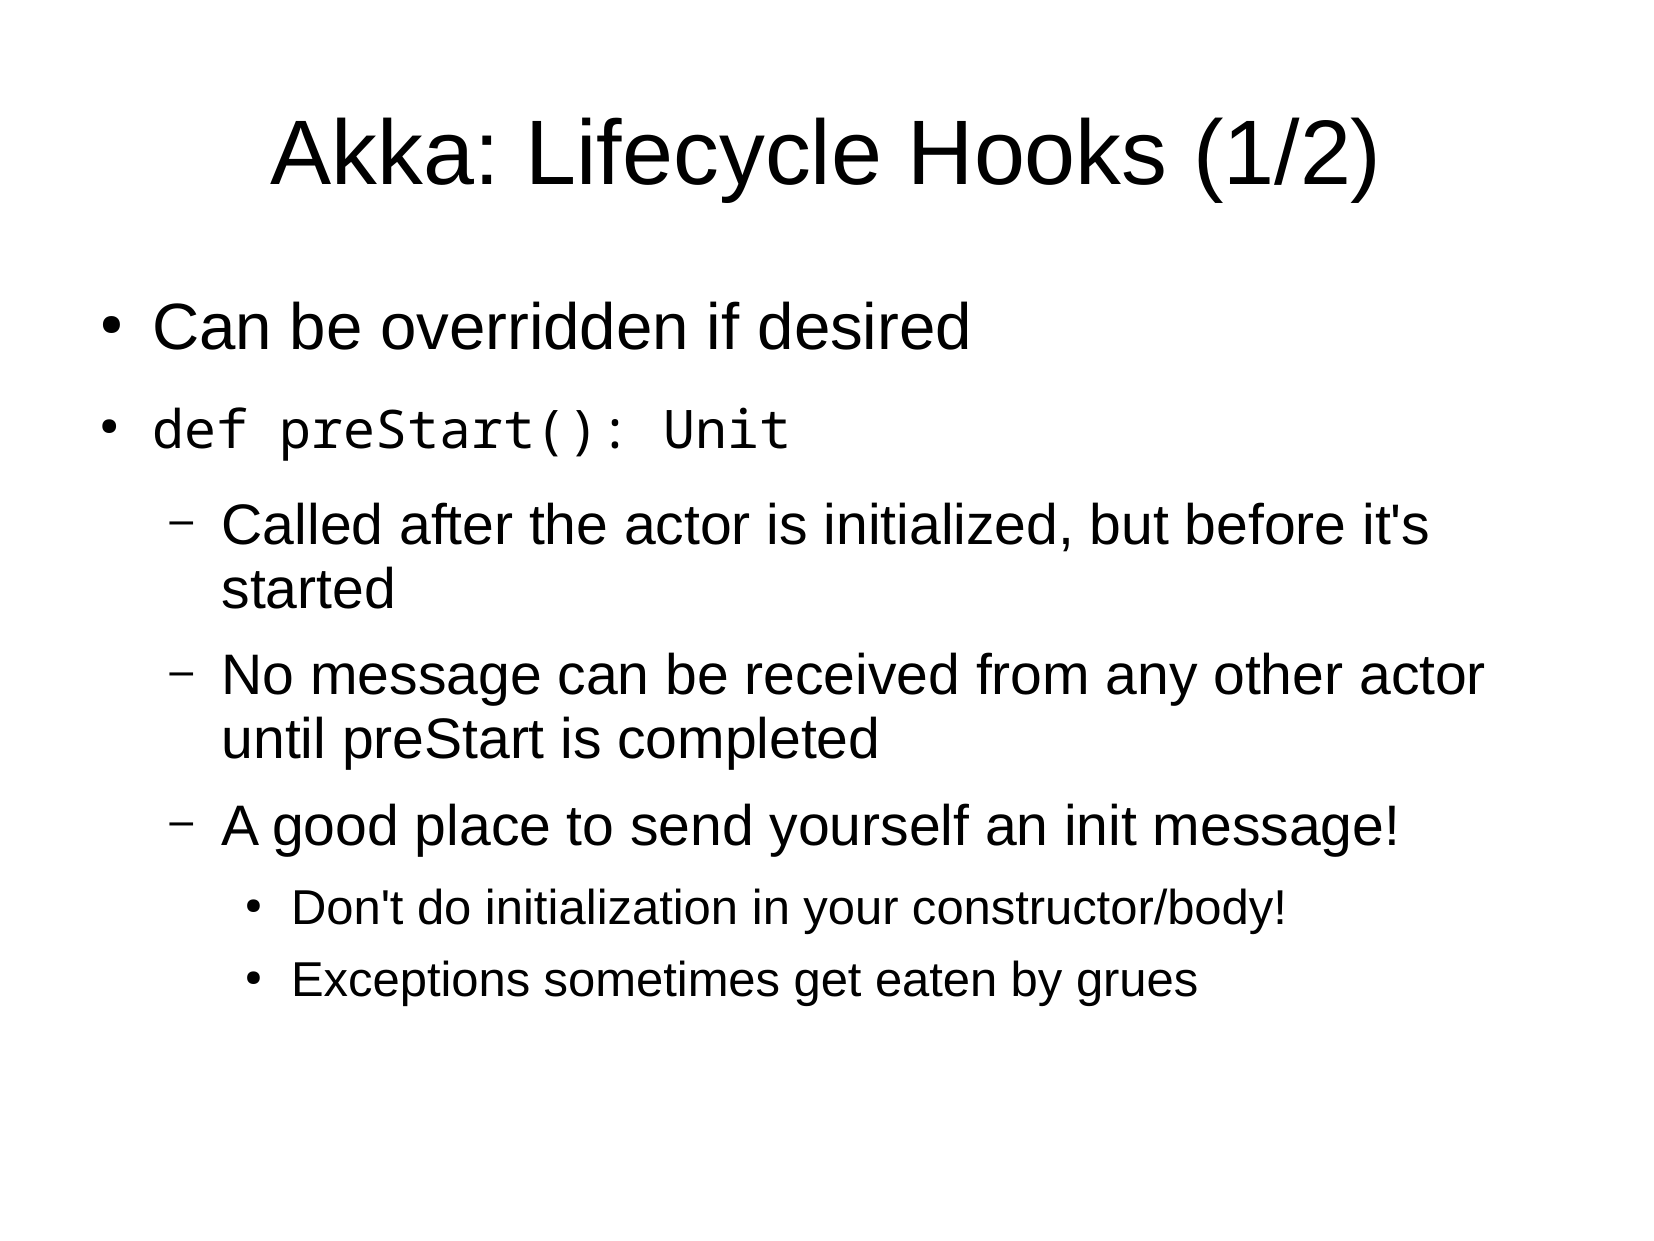

# Akka: Lifecycle Hooks (1/2)
Can be overridden if desired
def preStart(): Unit
Called after the actor is initialized, but before it's started
No message can be received from any other actor until preStart is completed
A good place to send yourself an init message!
Don't do initialization in your constructor/body!
Exceptions sometimes get eaten by grues